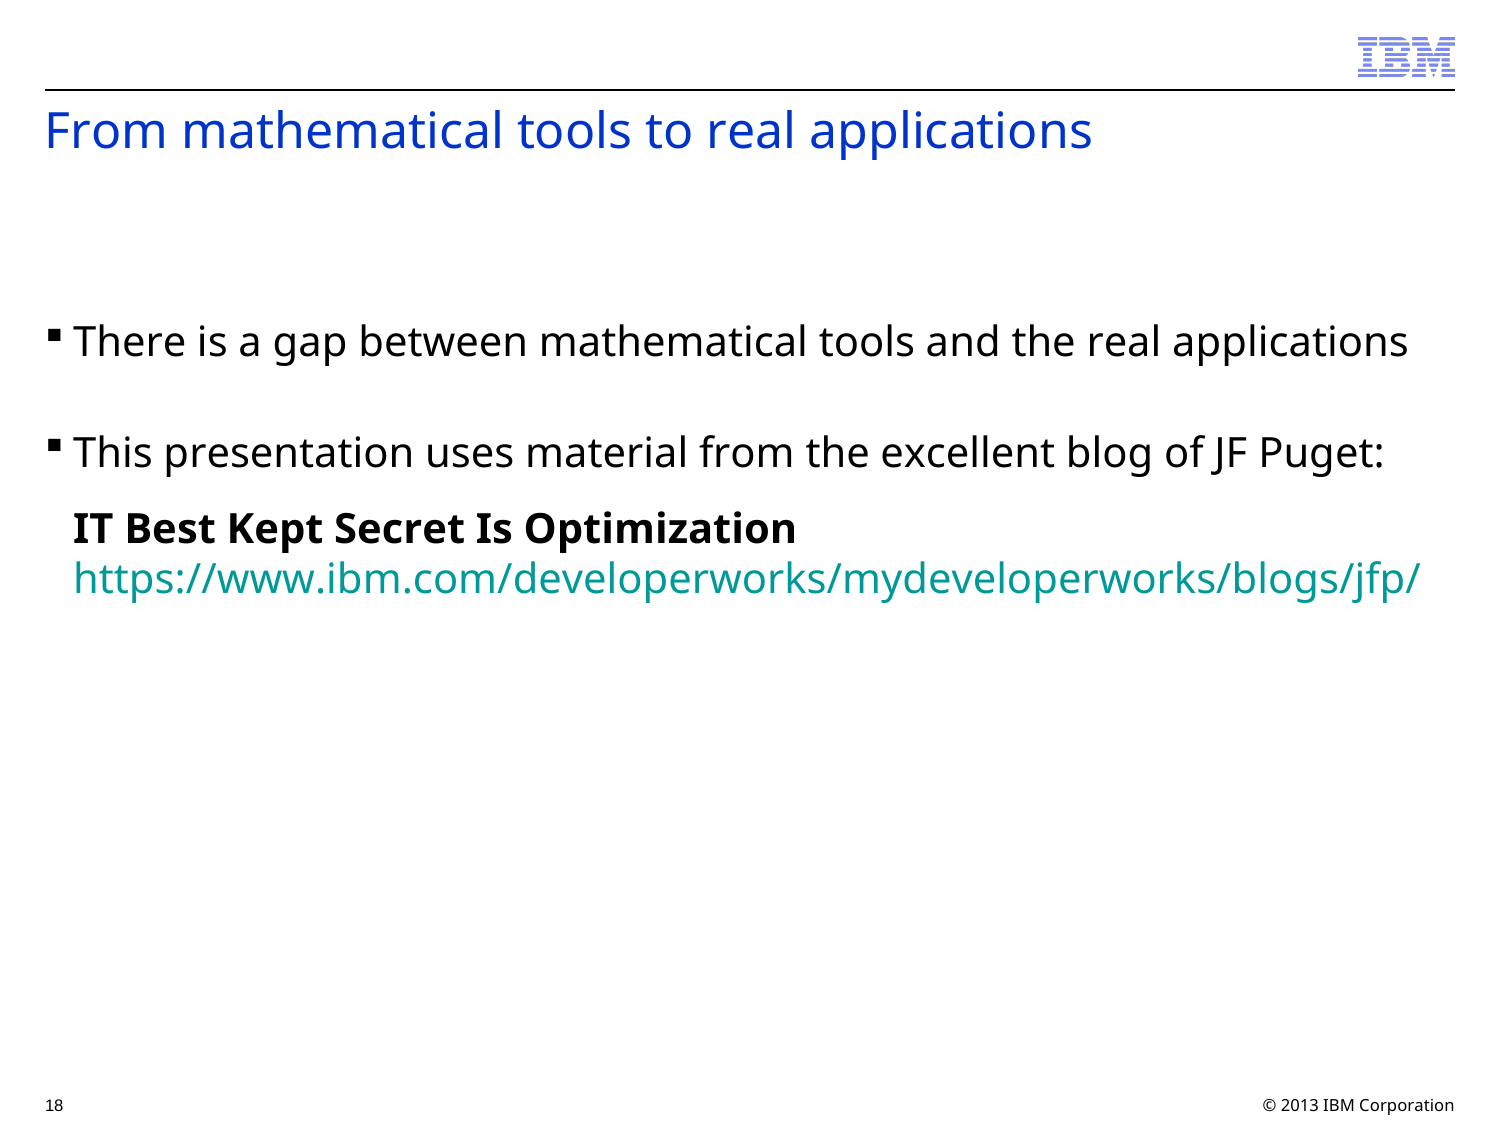

# From mathematical tools to real applications
There is a gap between mathematical tools and the real applications
This presentation uses material from the excellent blog of JF Puget:
	IT Best Kept Secret Is Optimization https://www.ibm.com/developerworks/mydeveloperworks/blogs/jfp/
18